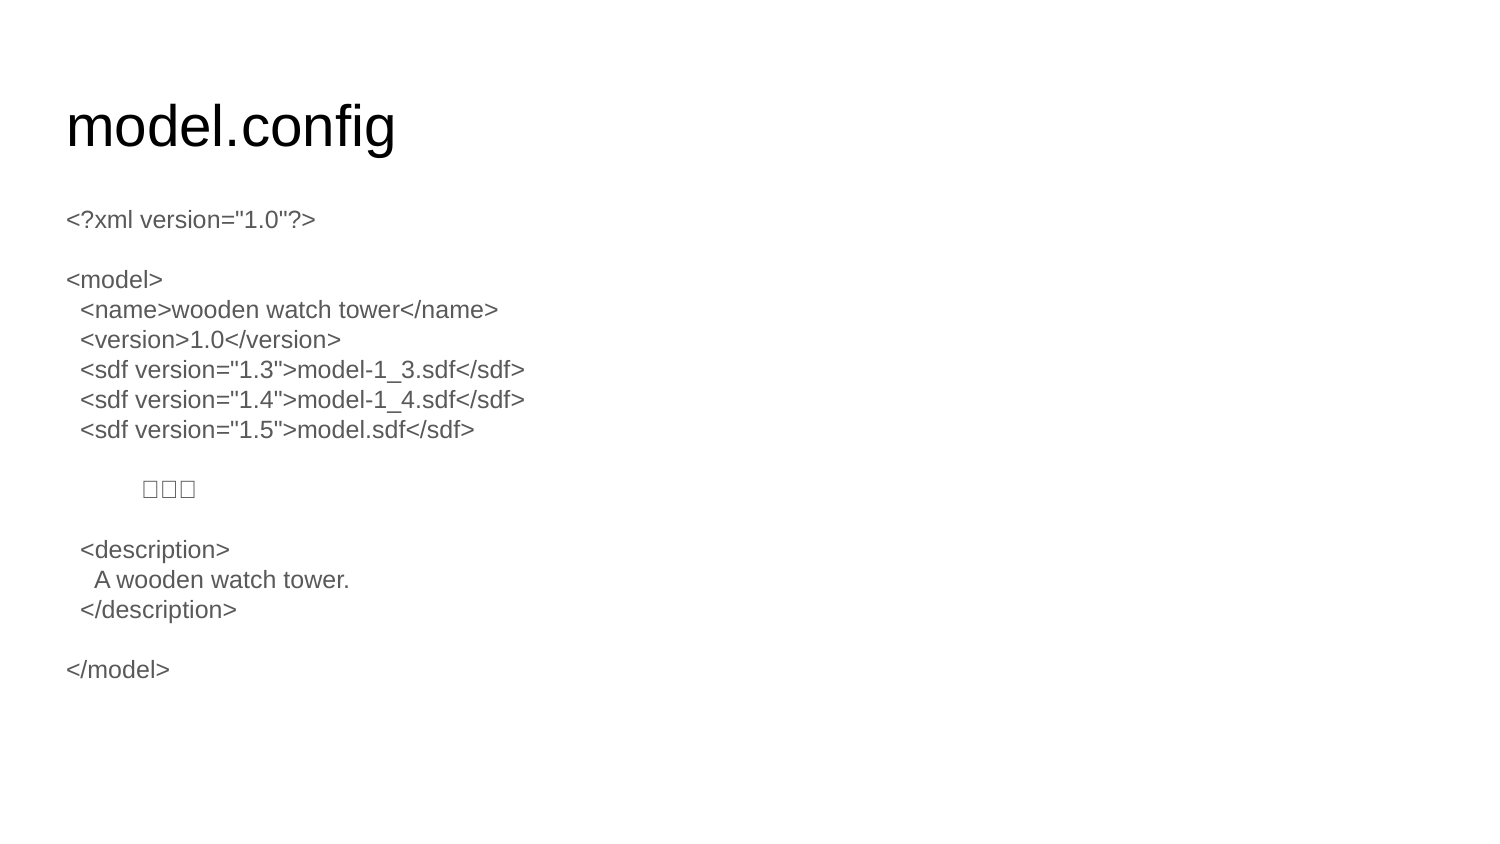

# model.config
<?xml version="1.0"?>
<model>
 <name>wooden watch tower</name>
 <version>1.0</version>
 <sdf version="1.3">model-1_3.sdf</sdf>
 <sdf version="1.4">model-1_4.sdf</sdf>
 <sdf version="1.5">model.sdf</sdf>
．．．
 <description>
 A wooden watch tower.
 </description>
</model>